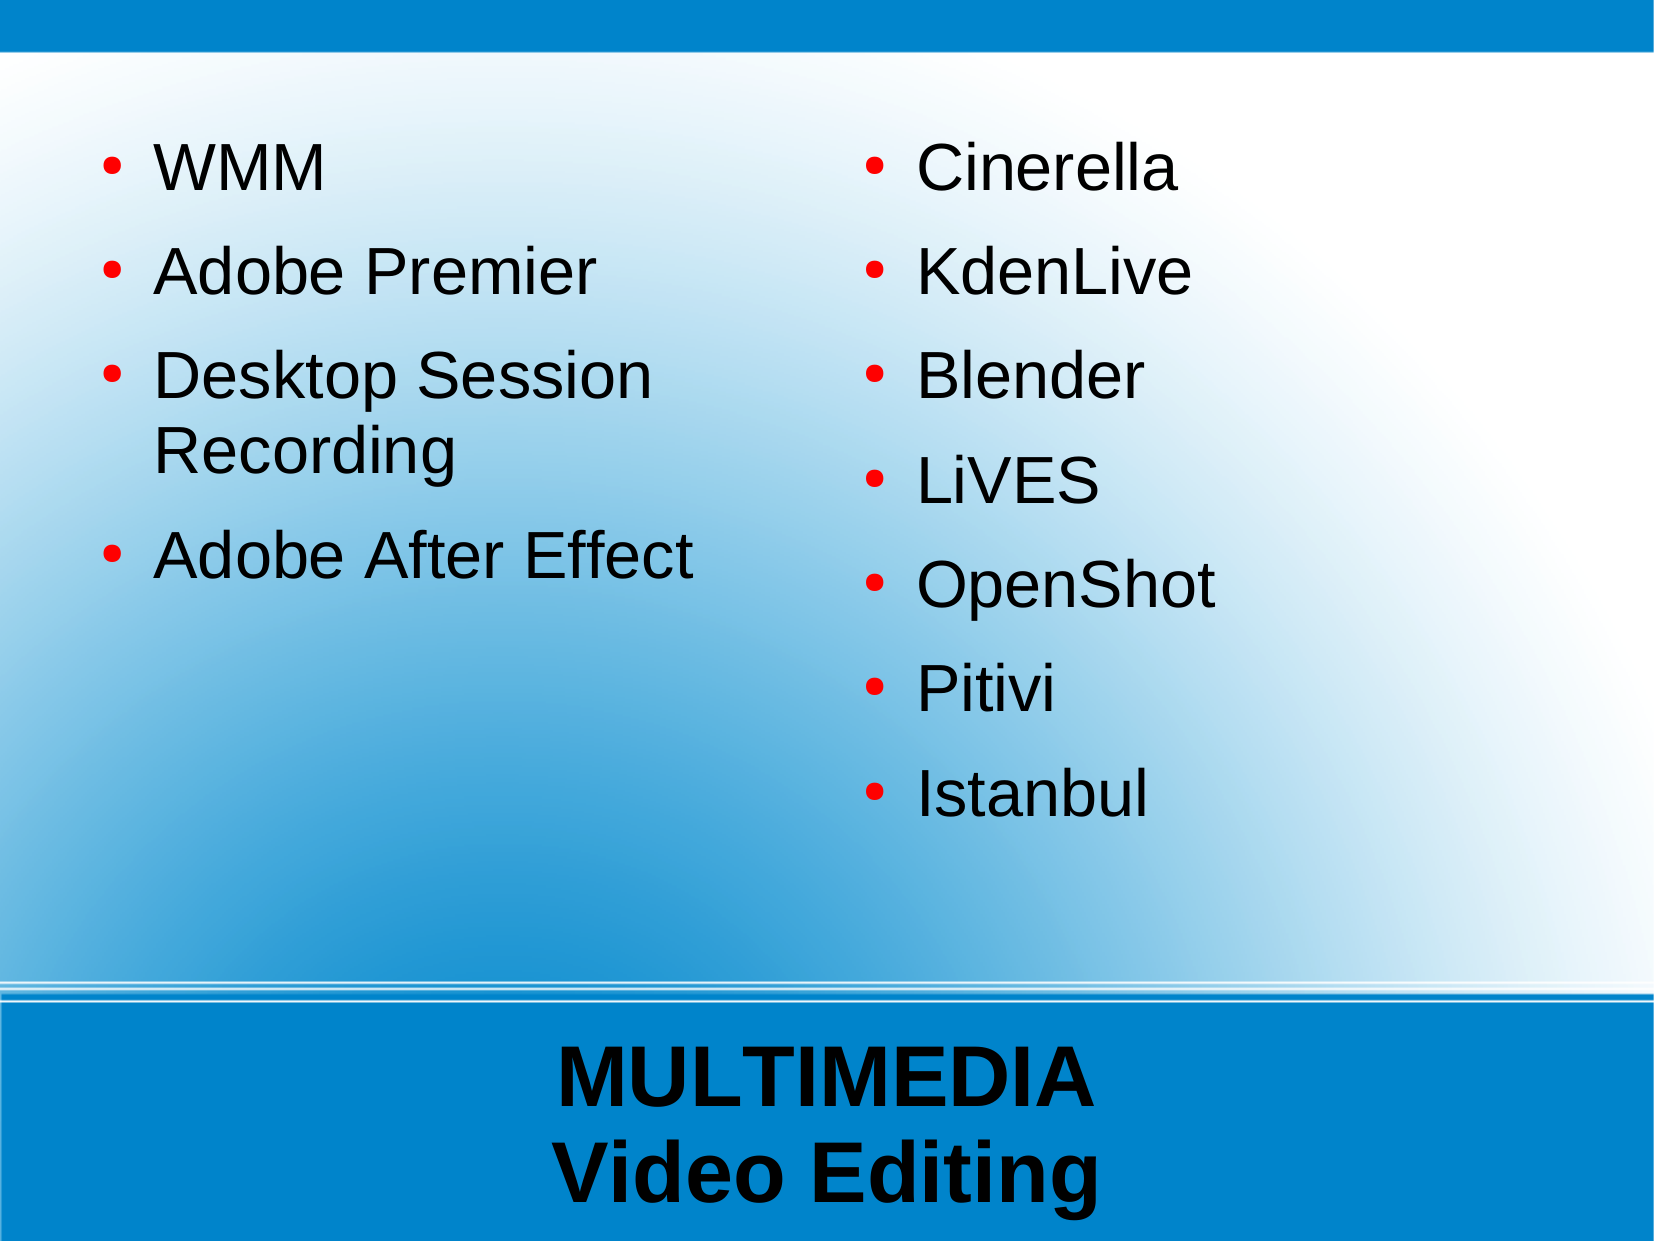

WMM
Adobe Premier
Desktop Session Recording
Adobe After Effect
Cinerella
KdenLive
Blender
LiVES
OpenShot
Pitivi
Istanbul
# MULTIMEDIA Video Editing